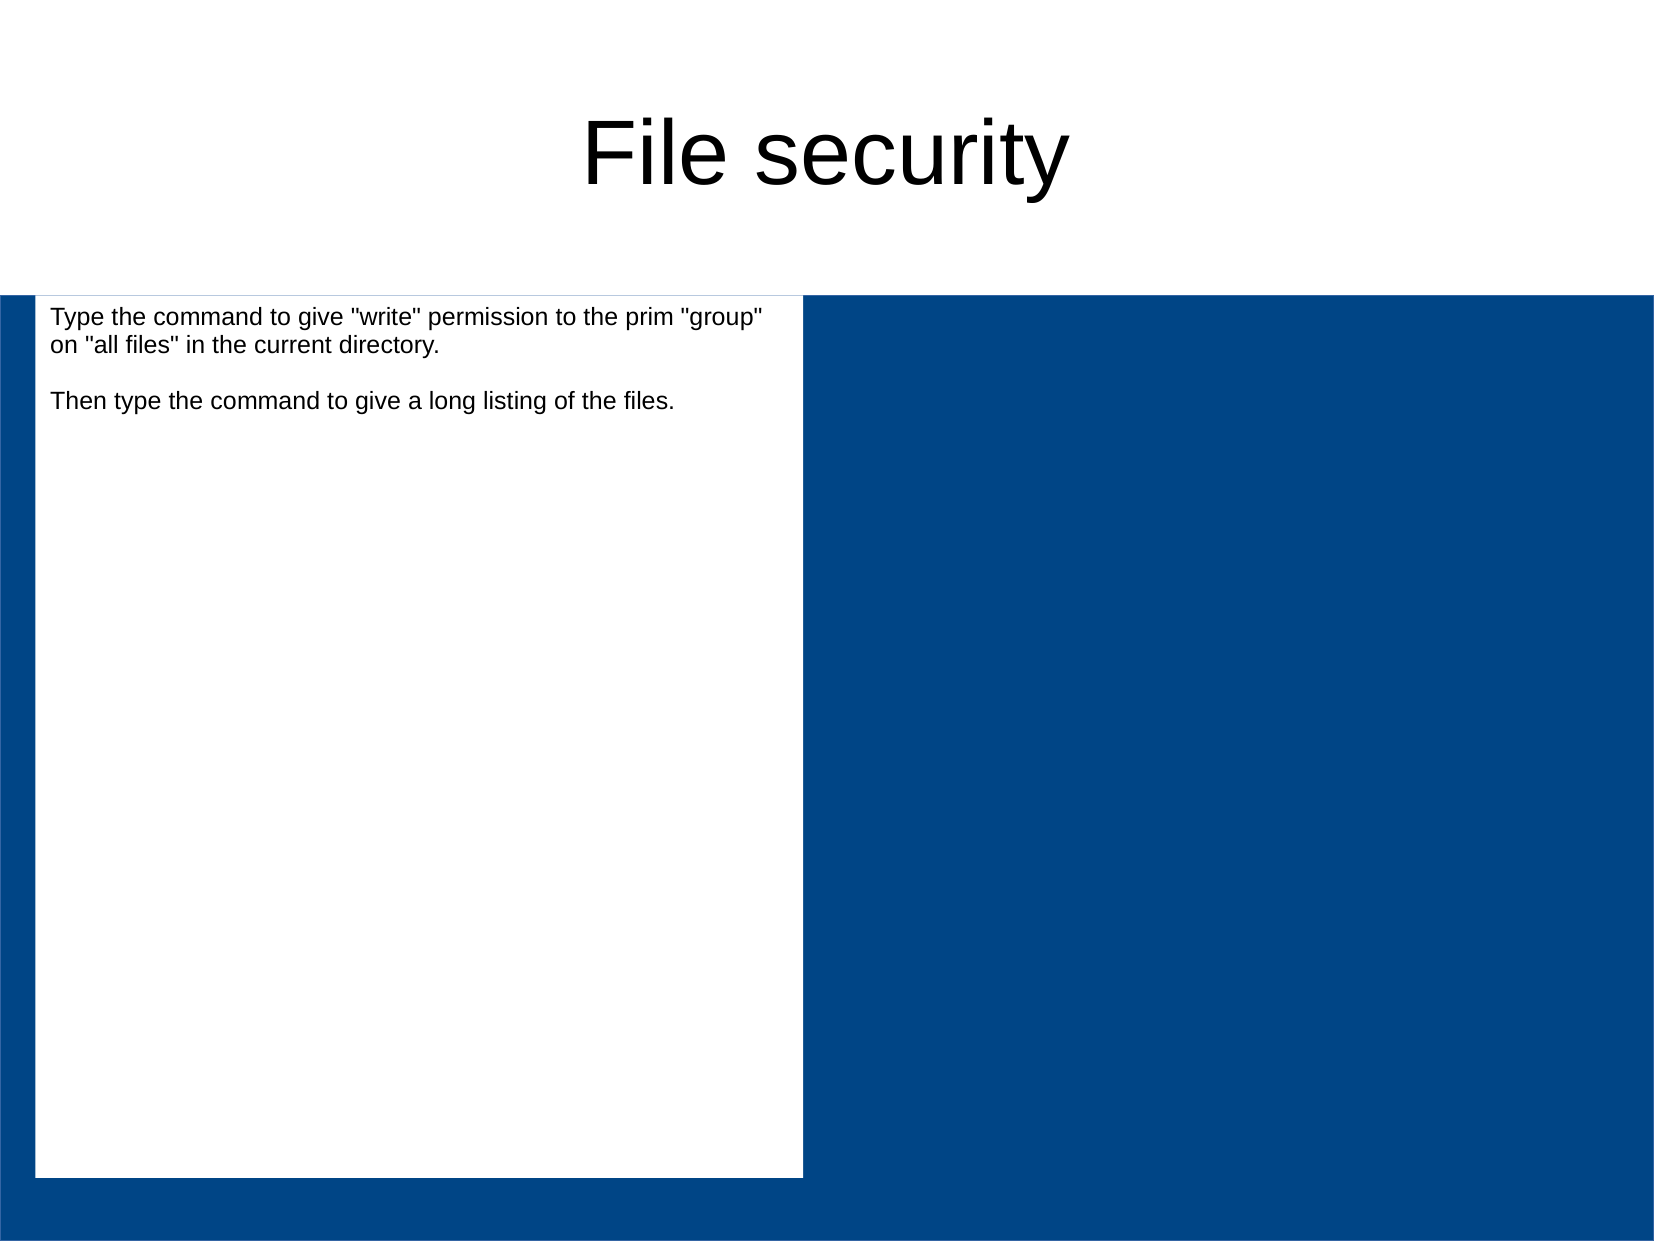

# File security
Type the command to give "write" permission to the prim "group" on "all files" in the current directory.
Then type the command to give a long listing of the files.